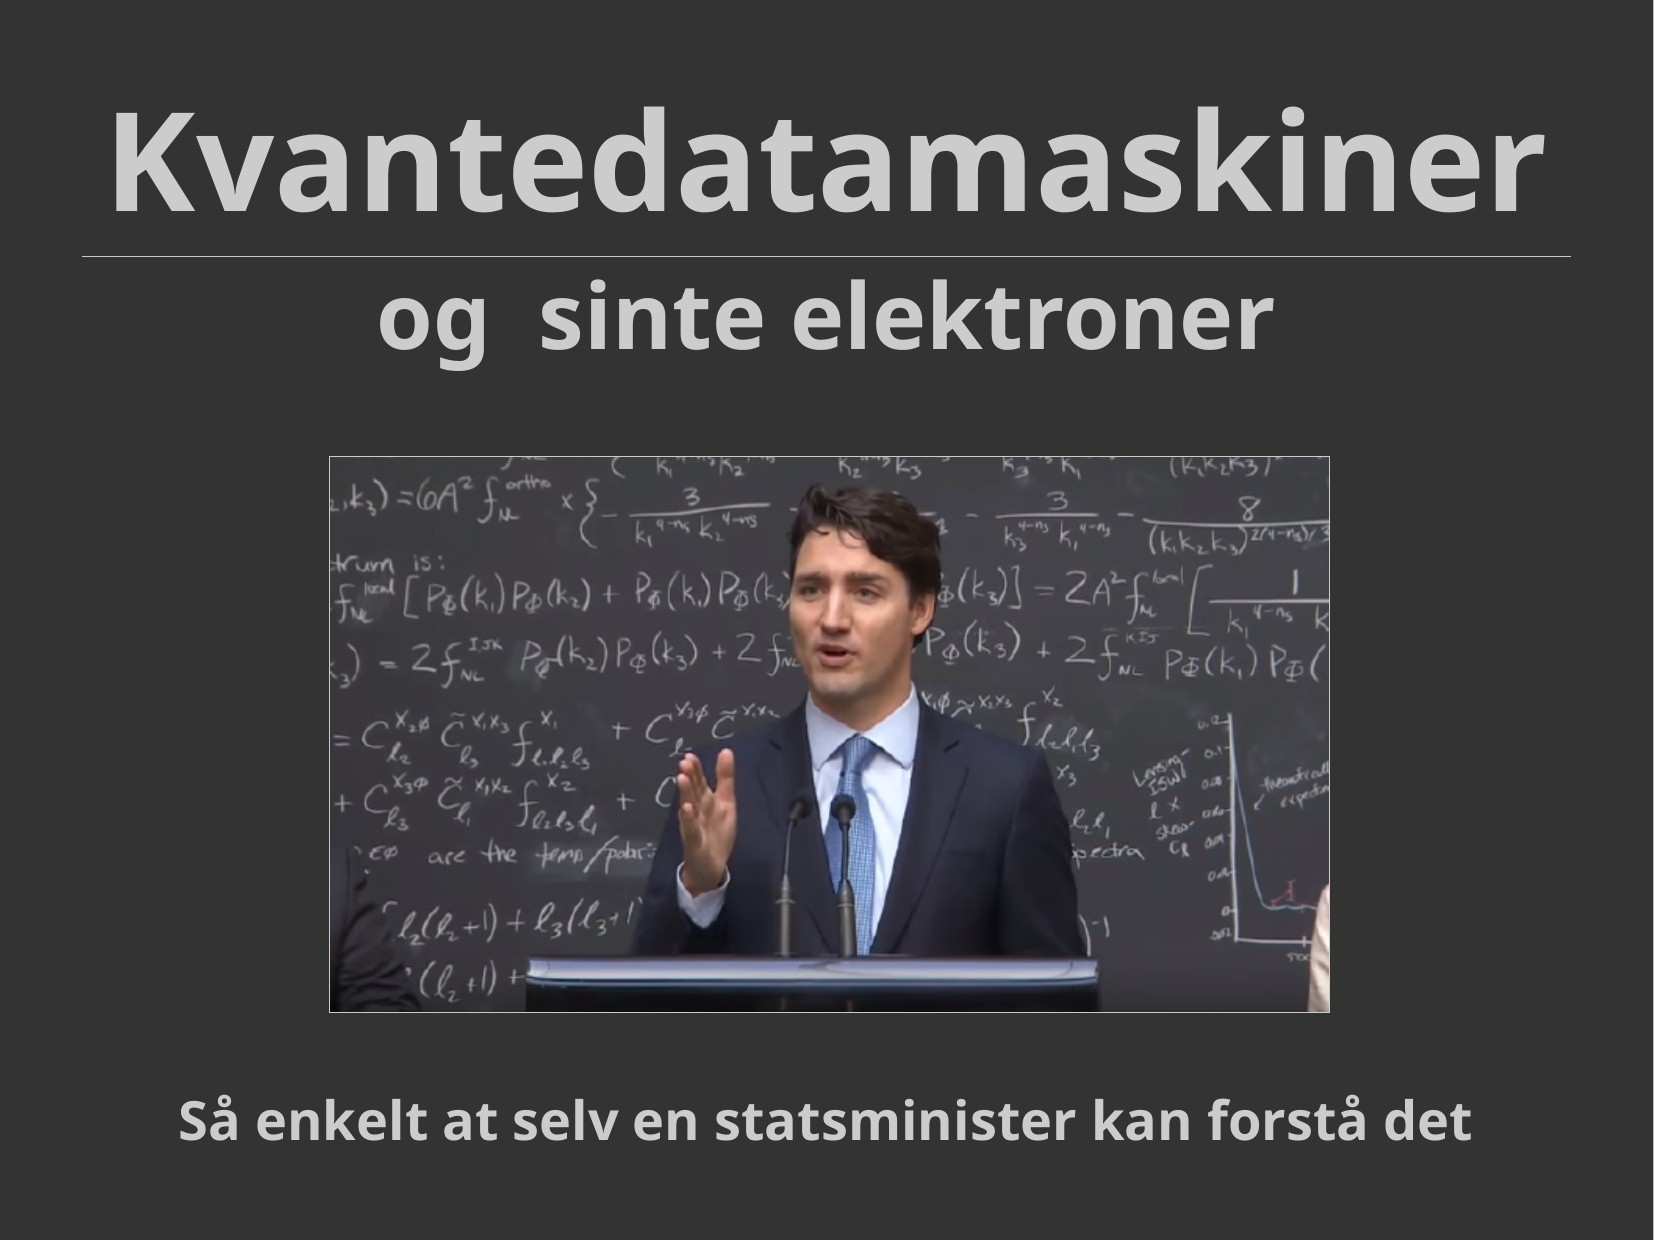

# Kvantedatamaskiner og sinte elektroner
Så enkelt at selv en statsminister kan forstå det